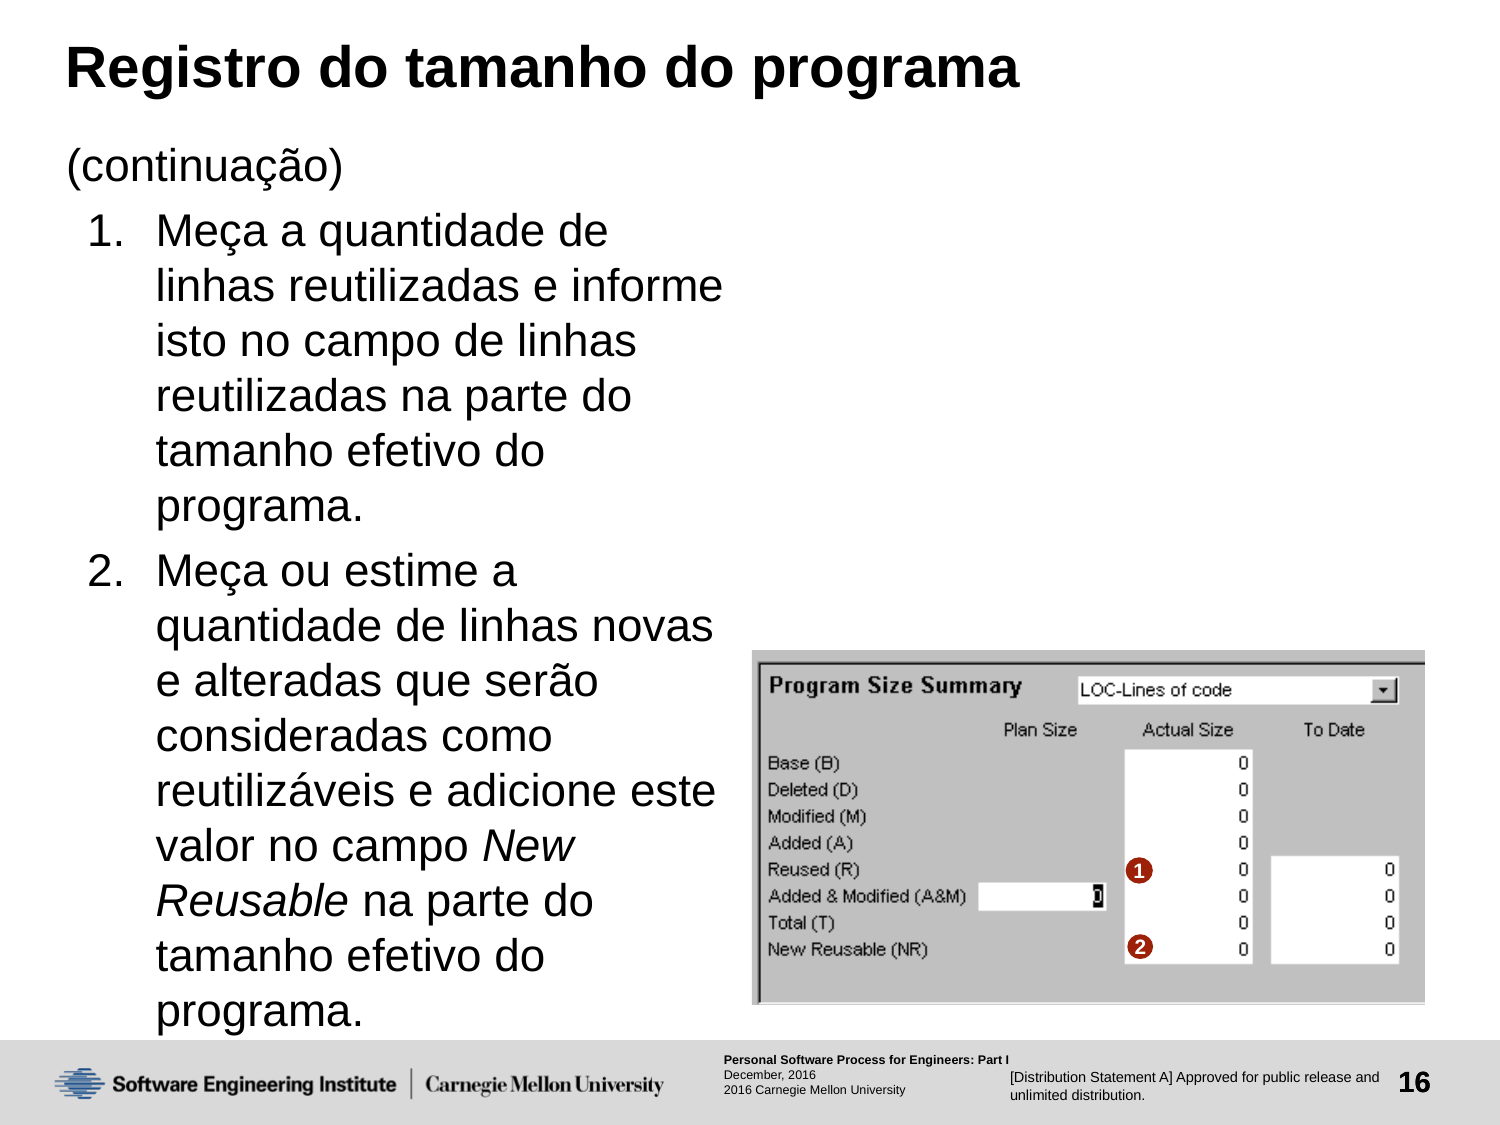

# Registro do tamanho do programa
(continuação)
Meça a quantidade de linhas reutilizadas e informe isto no campo de linhas reutilizadas na parte do tamanho efetivo do programa.
Meça ou estime a quantidade de linhas novas e alteradas que serão consideradas como reutilizáveis e adicione este valor no campo New Reusable na parte do tamanho efetivo do programa.